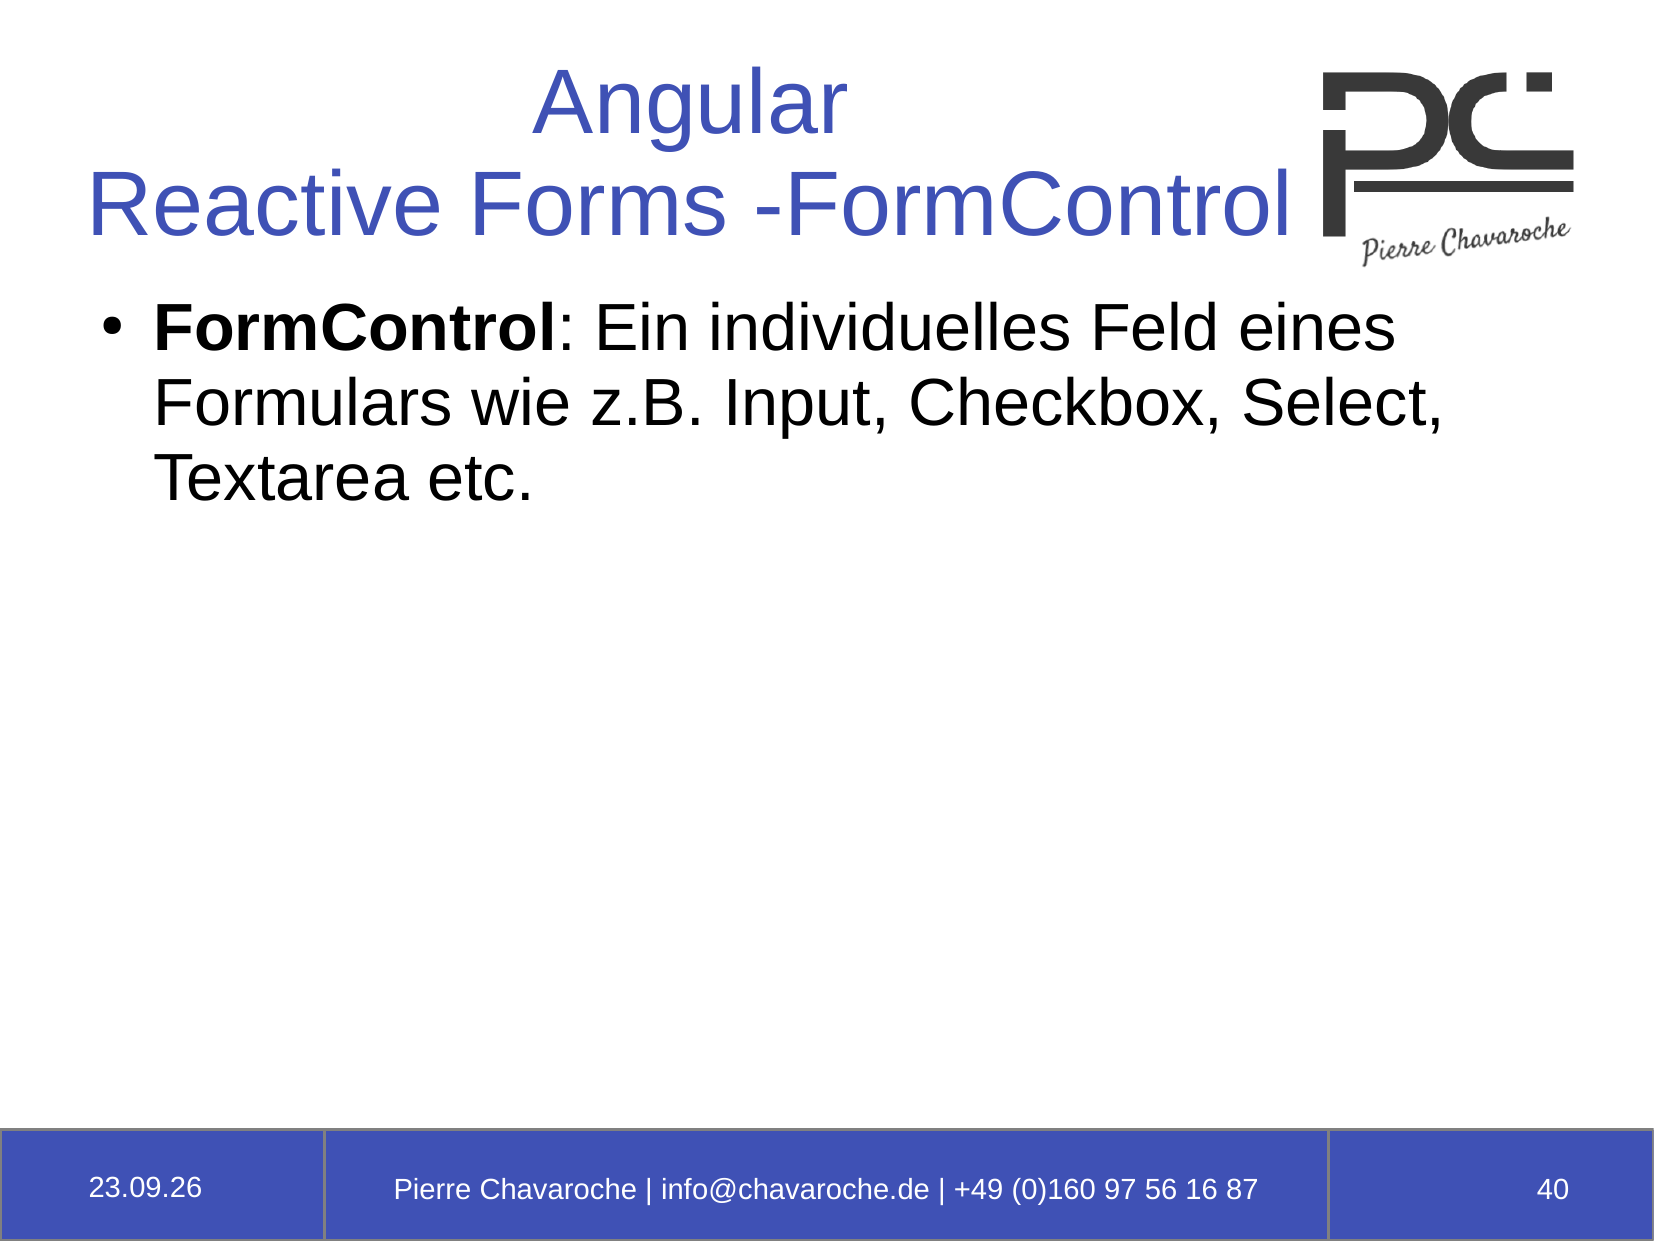

# Angular Reactive Forms -FormControl
FormControl: Ein individuelles Feld eines Formulars wie z.B. Input, Checkbox, Select, Textarea etc.
Pierre Chavaroche | info@chavaroche.de | +49 (0)160 97 56 16 87
40